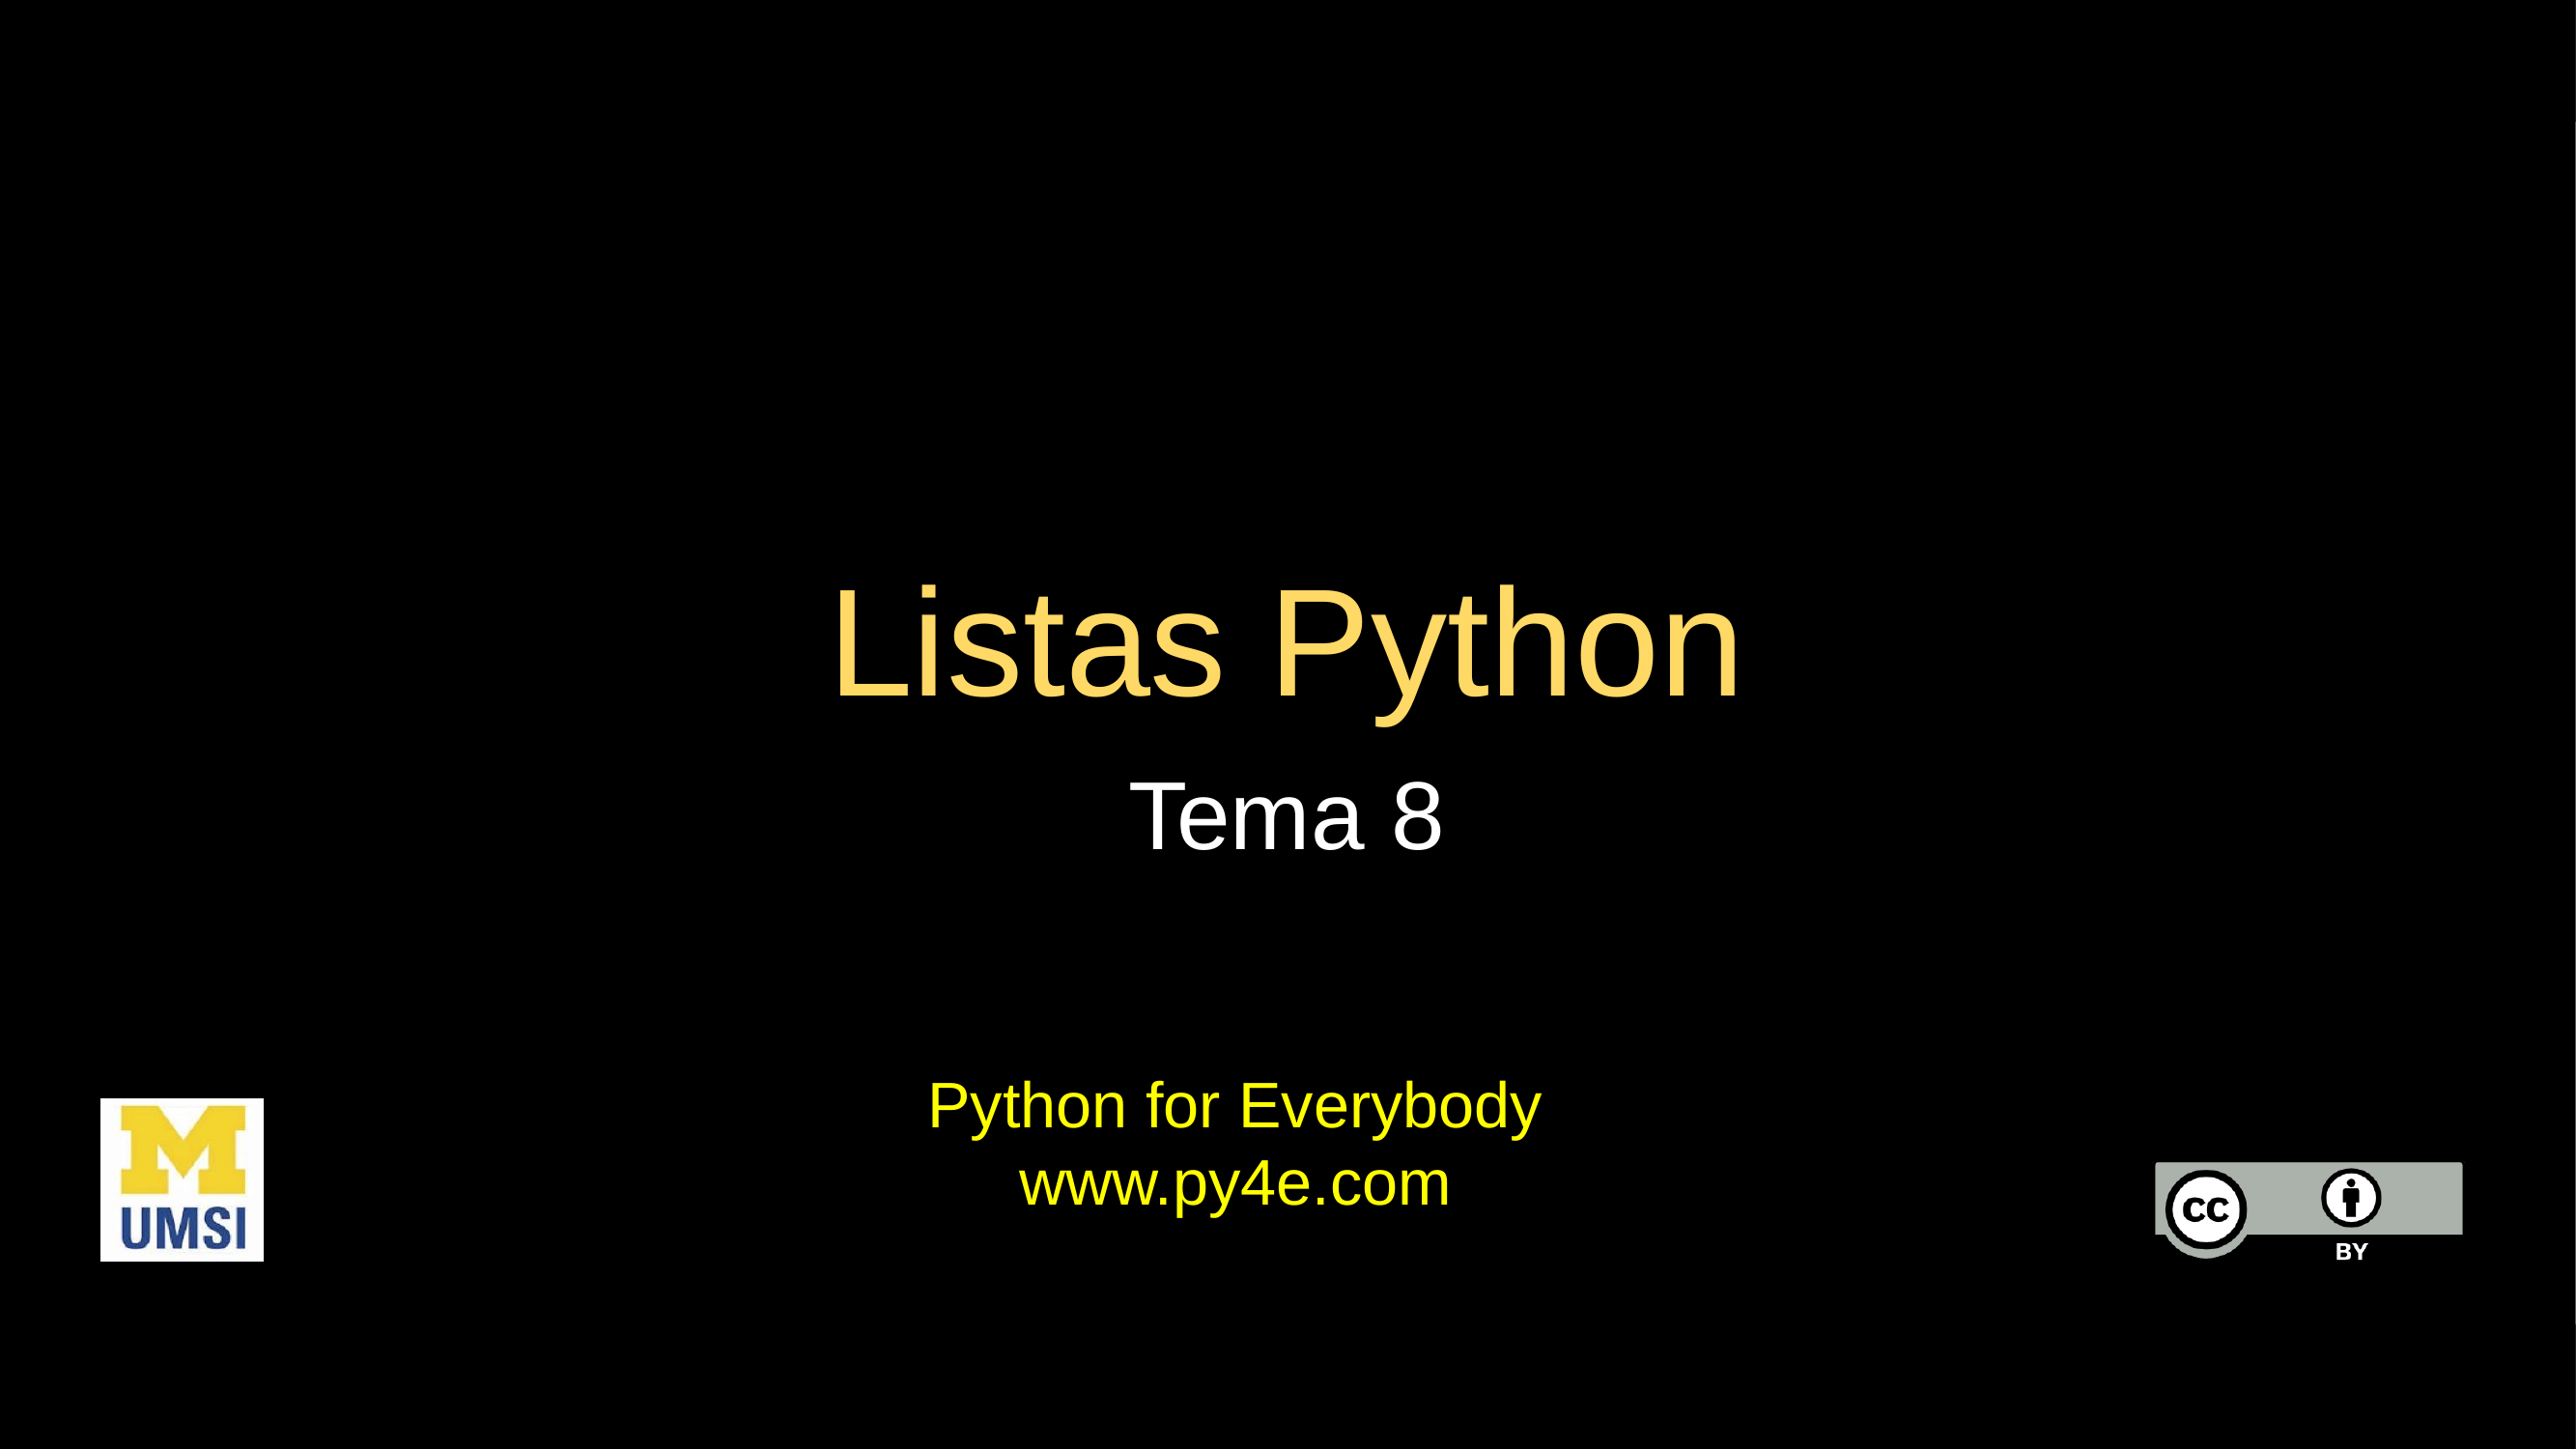

# Listas Python
Tema 8
Python for Everybody
www.py4e.com